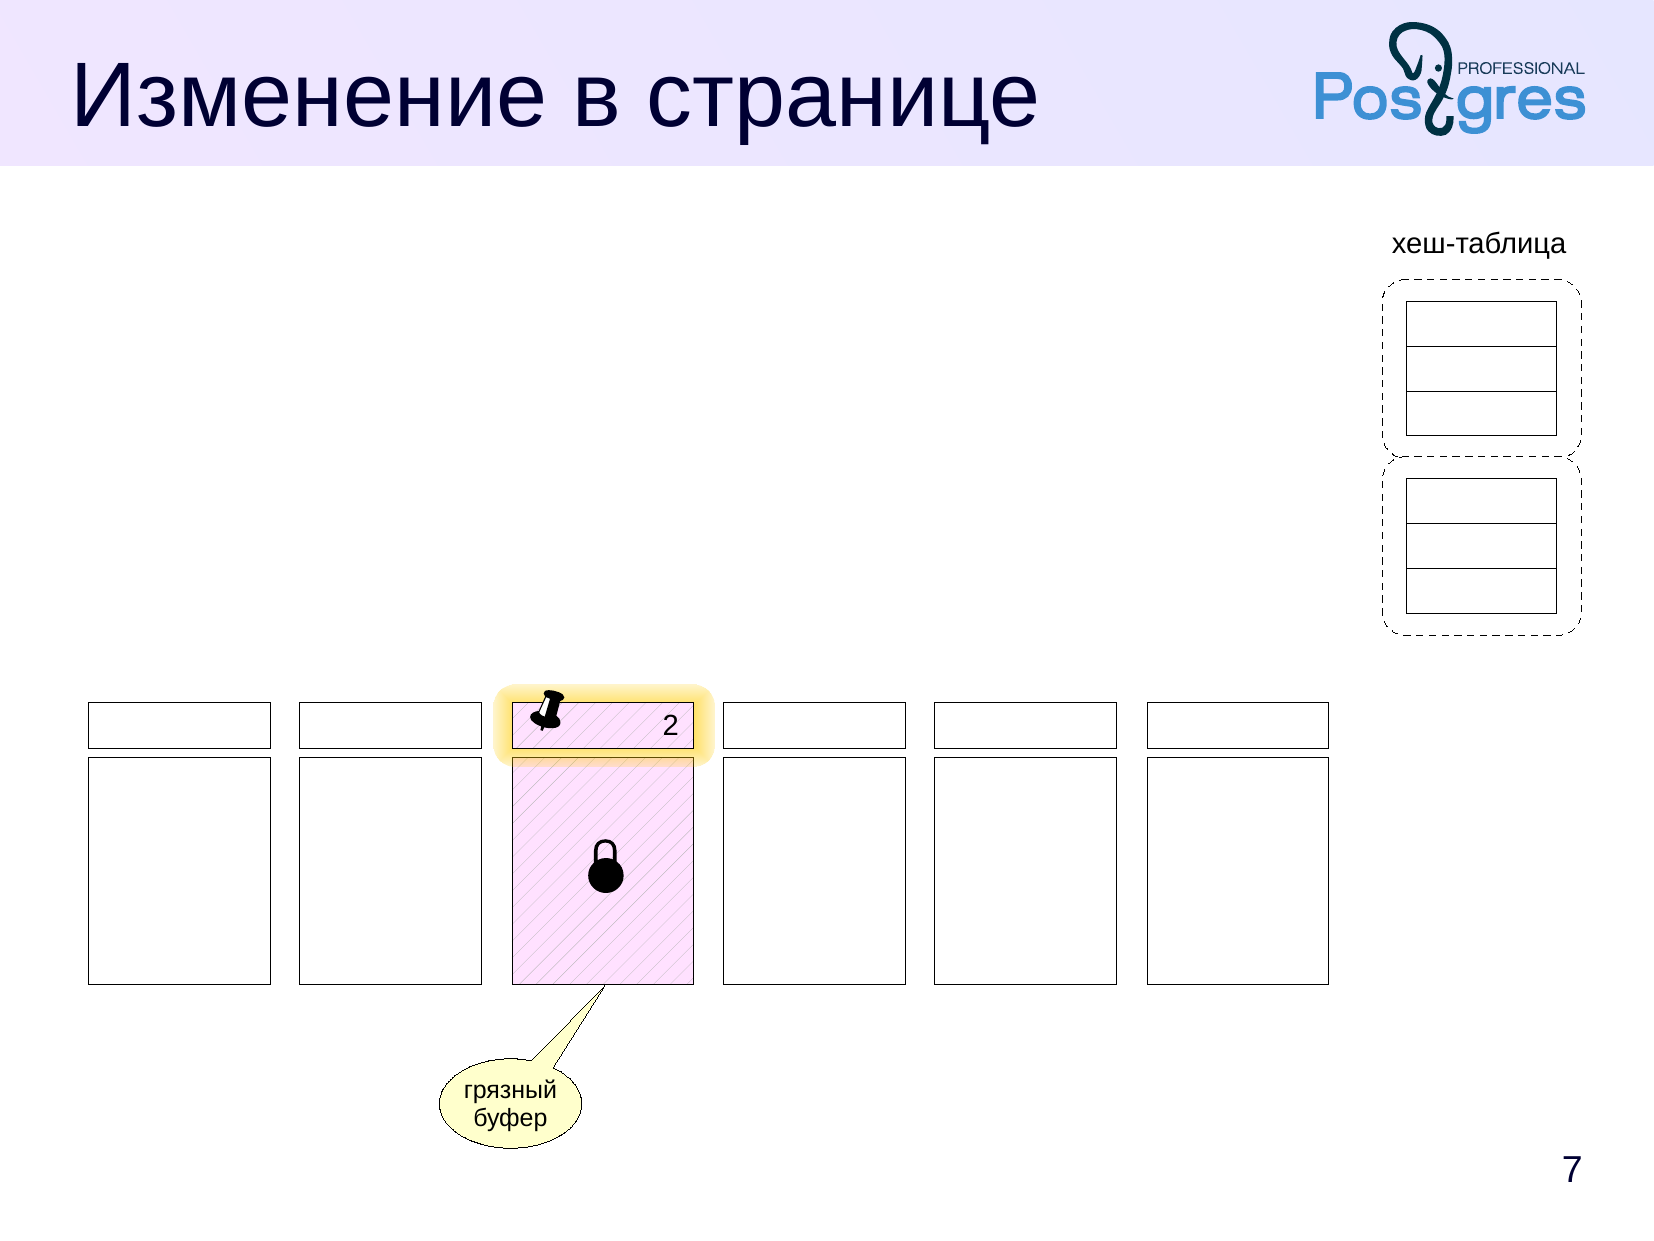

# Изменение в странице
хеш-таблица
2
грязный
буфер